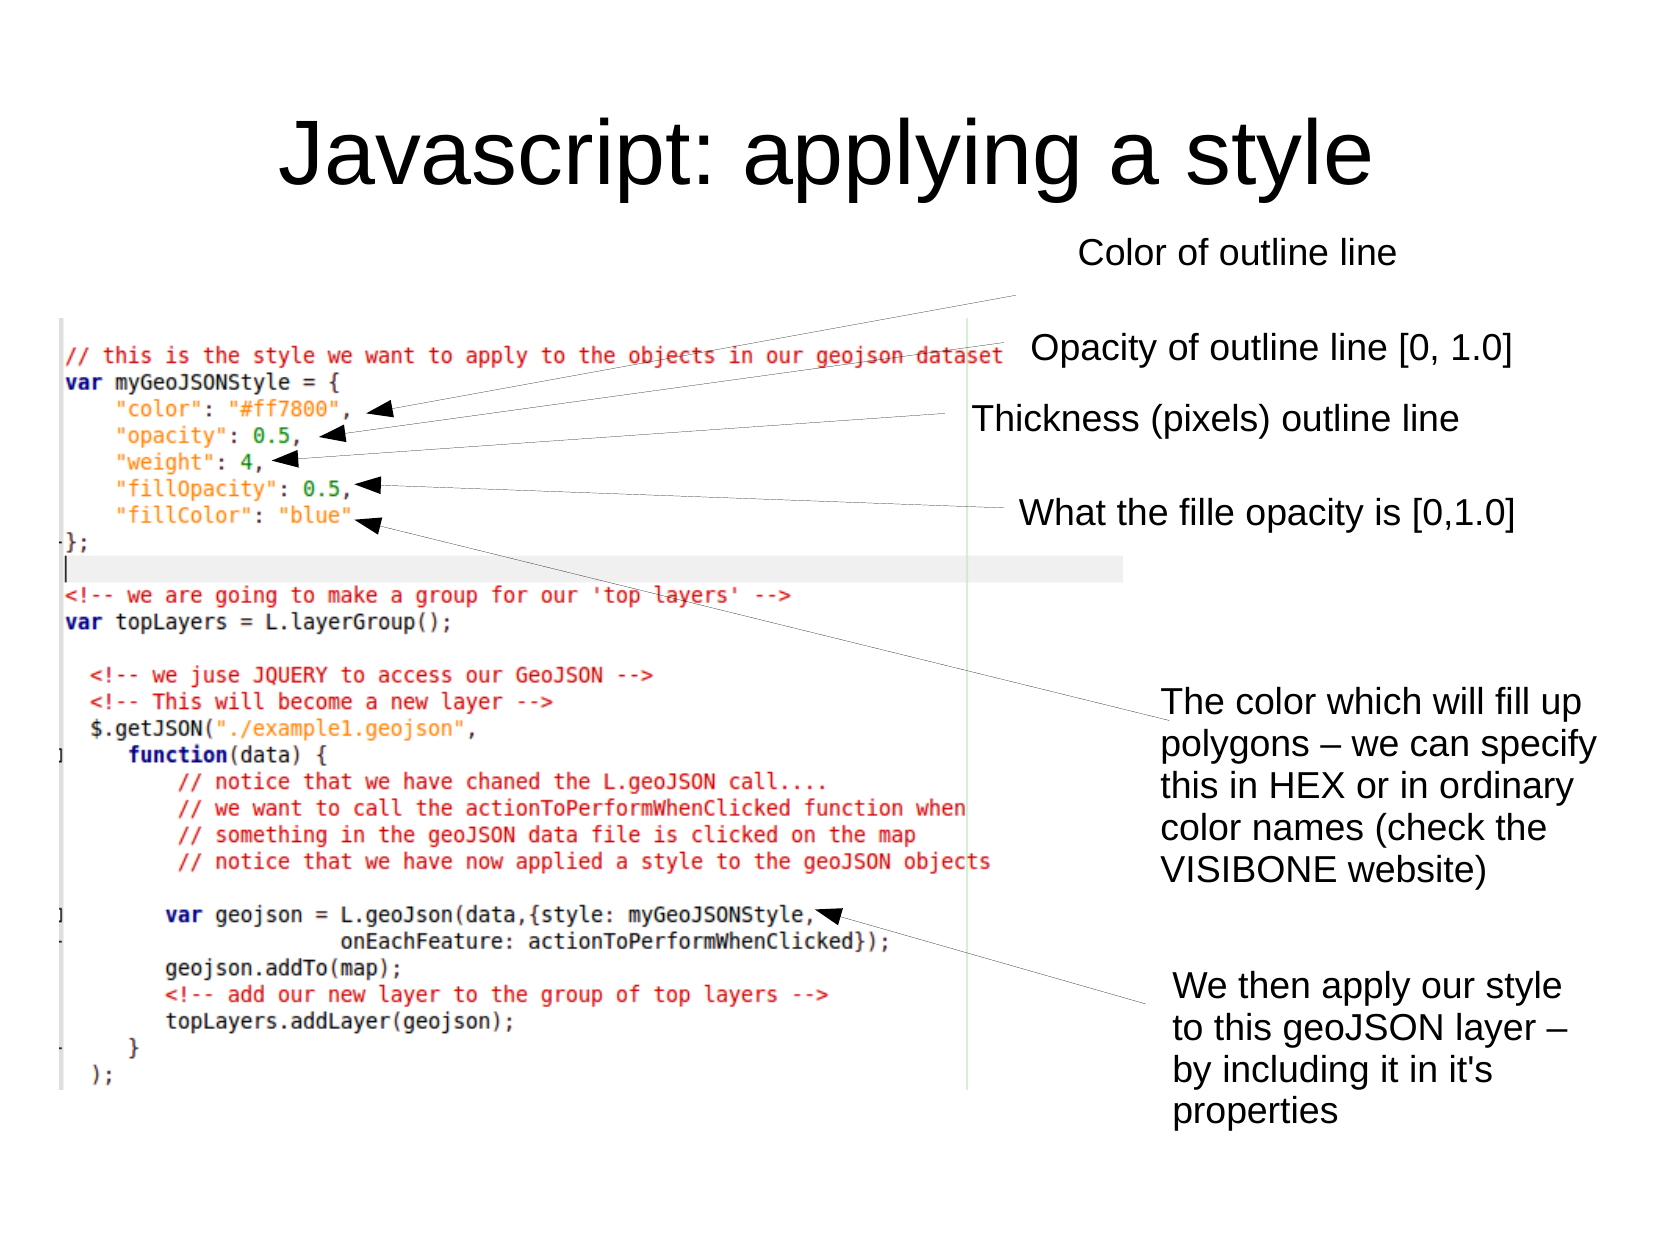

# Javascript: applying a style
Color of outline line
Opacity of outline line [0, 1.0]
Thickness (pixels) outline line
What the fille opacity is [0,1.0]
The color which will fill up polygons – we can specify this in HEX or in ordinary color names (check the VISIBONE website)
We then apply our style to this geoJSON layer – by including it in it's properties